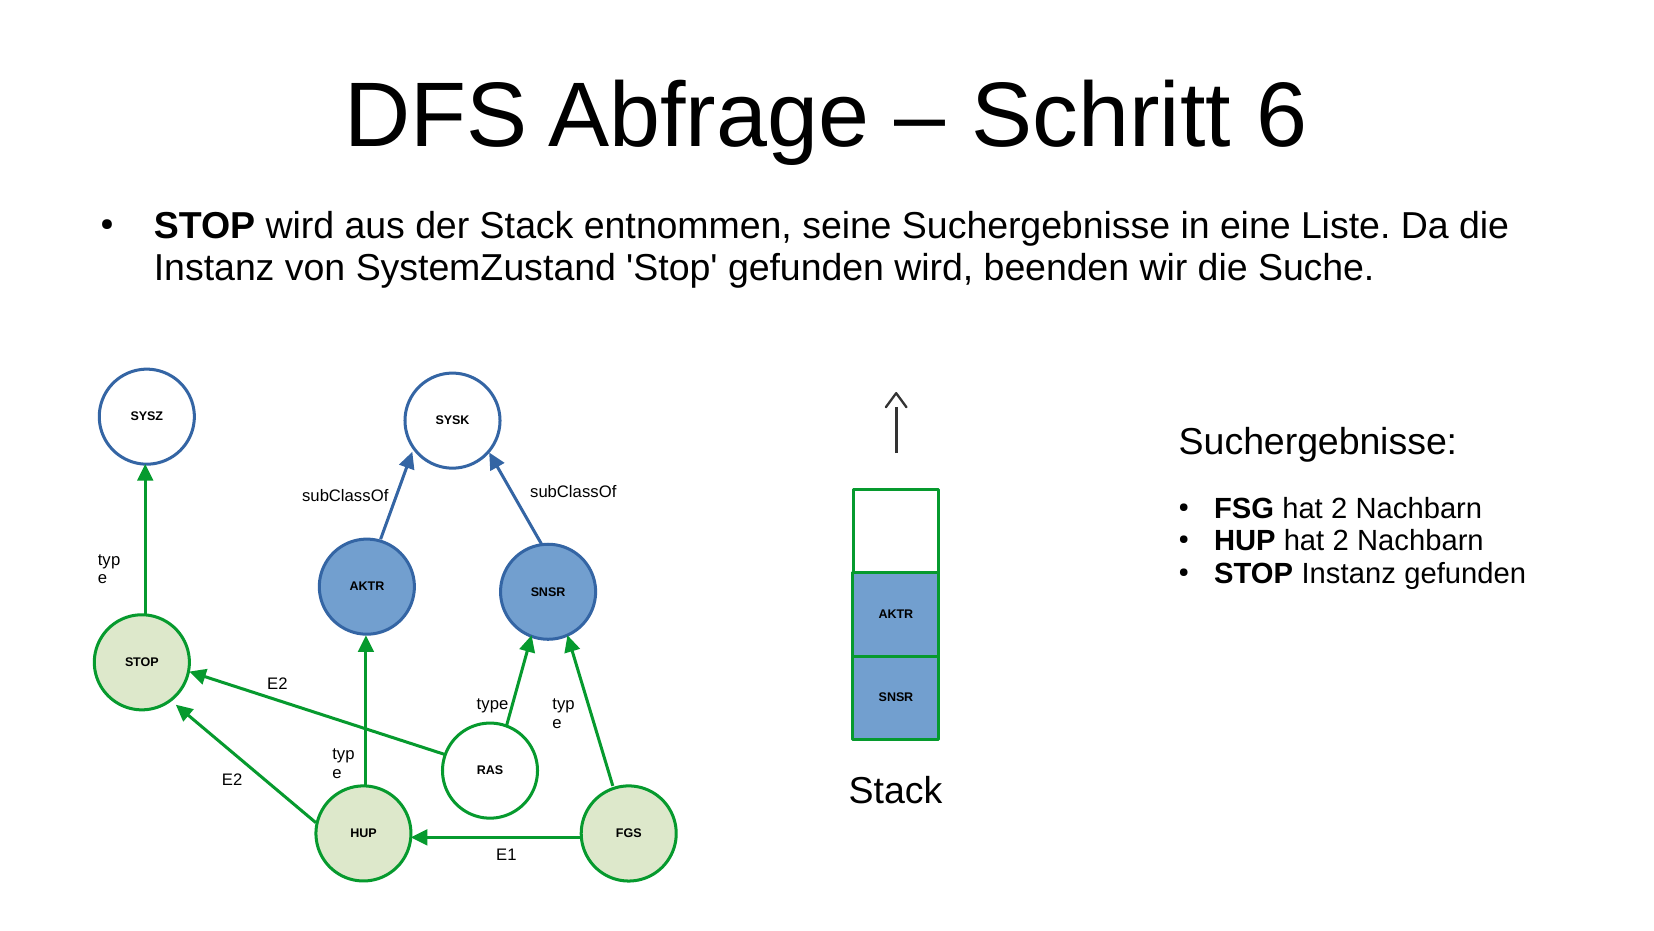

# DFS Abfrage – Schritt 6
STOP wird aus der Stack entnommen, seine Suchergebnisse in eine Liste. Da die Instanz von SystemZustand 'Stop' gefunden wird, beenden wir die Suche.
SYSZ
SYSK
Suchergebnisse:
subClassOf
subClassOf
FSG hat 2 Nachbarn
HUP hat 2 Nachbarn
STOP Instanz gefunden
AKTR
type
SNSR
AKTR
STOP
SNSR
E2
type
type
RAS
type
Stack
E2
FGS
HUP
E1